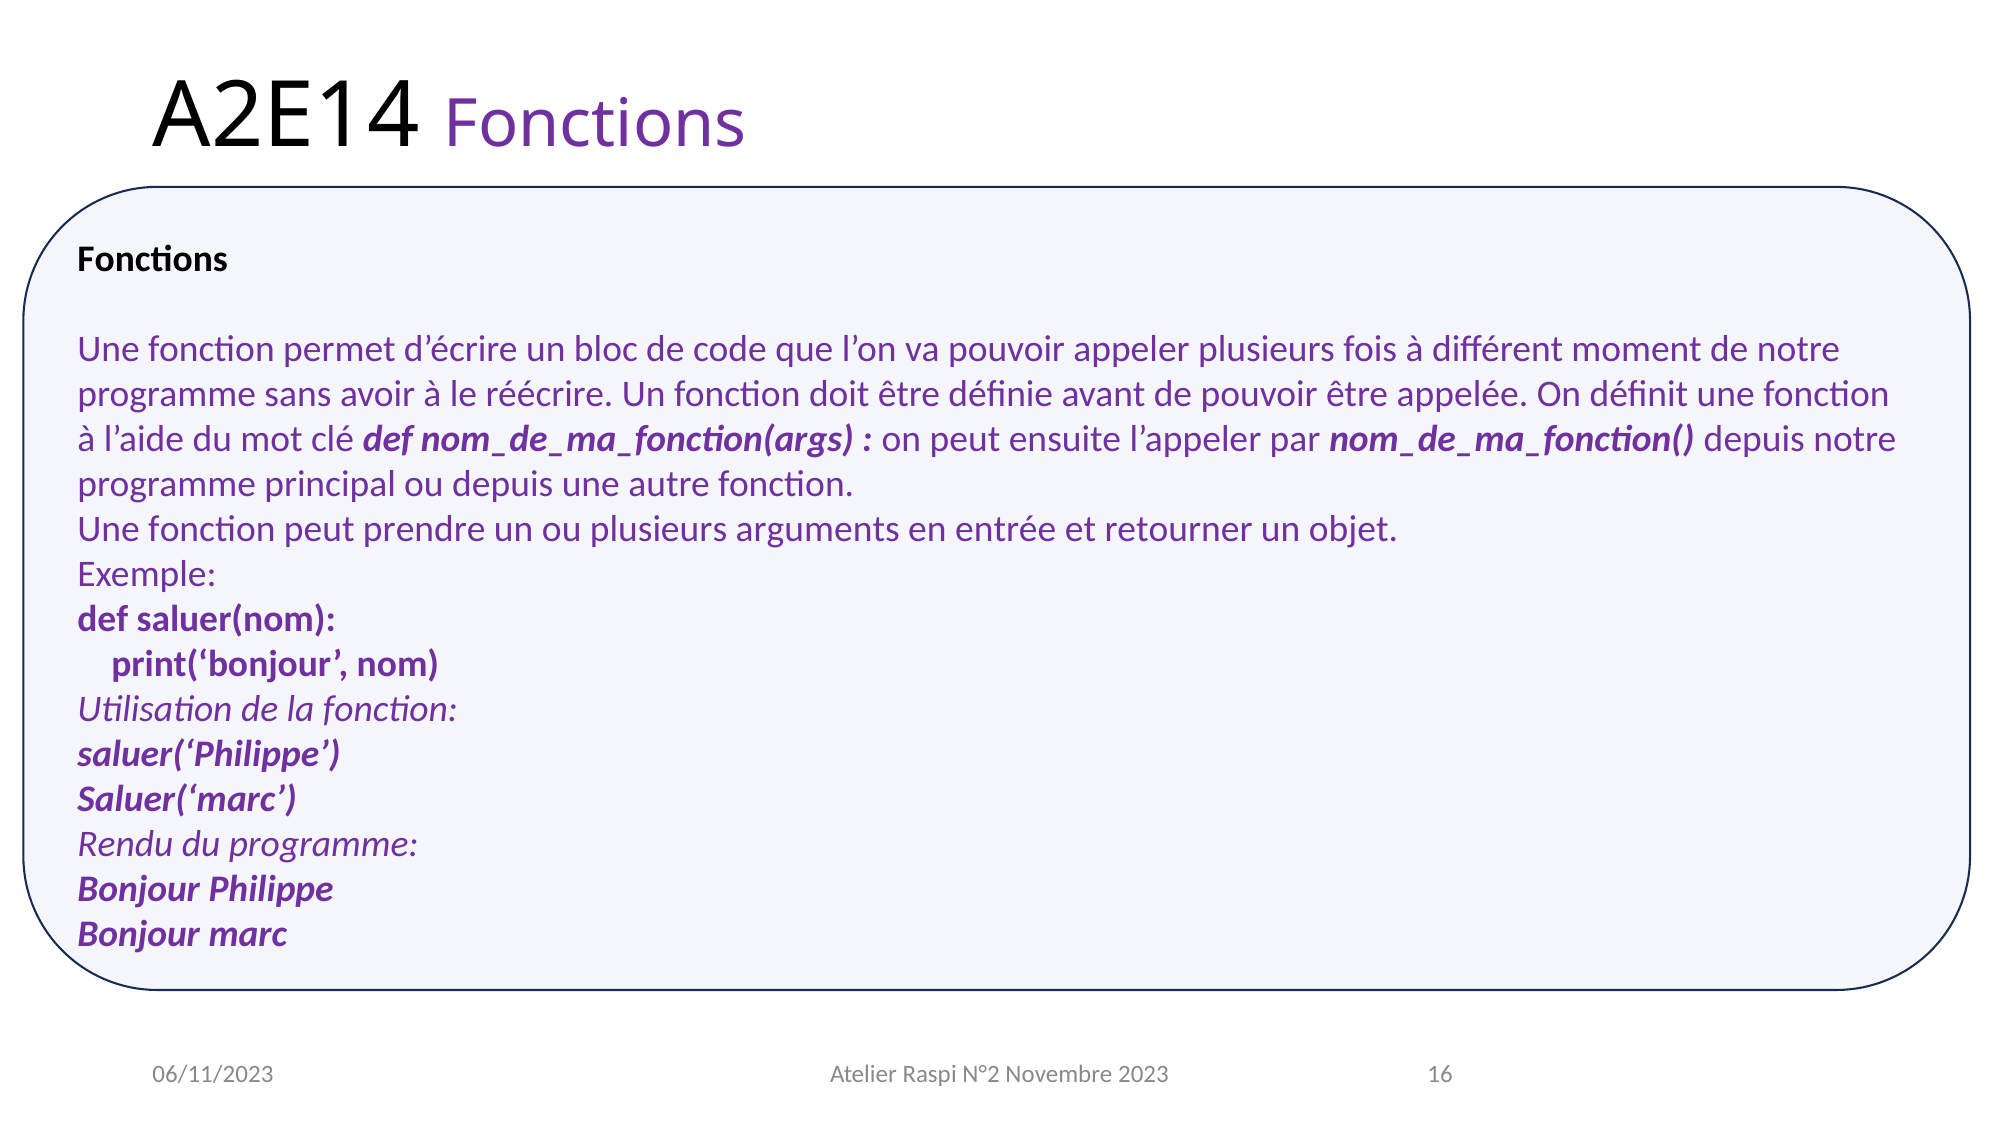

A2E14 Fonctions
Fonctions
Une fonction permet d’écrire un bloc de code que l’on va pouvoir appeler plusieurs fois à différent moment de notre programme sans avoir à le réécrire. Un fonction doit être définie avant de pouvoir être appelée. On définit une fonction à l’aide du mot clé def nom_de_ma_fonction(args) : on peut ensuite l’appeler par nom_de_ma_fonction() depuis notre programme principal ou depuis une autre fonction.
Une fonction peut prendre un ou plusieurs arguments en entrée et retourner un objet.
Exemple:
def saluer(nom):
 print(‘bonjour’, nom)
Utilisation de la fonction:
saluer(‘Philippe’)
Saluer(‘marc’)
Rendu du programme:
Bonjour Philippe
Bonjour marc
06/11/2023
Atelier Raspi N°2 Novembre 2023